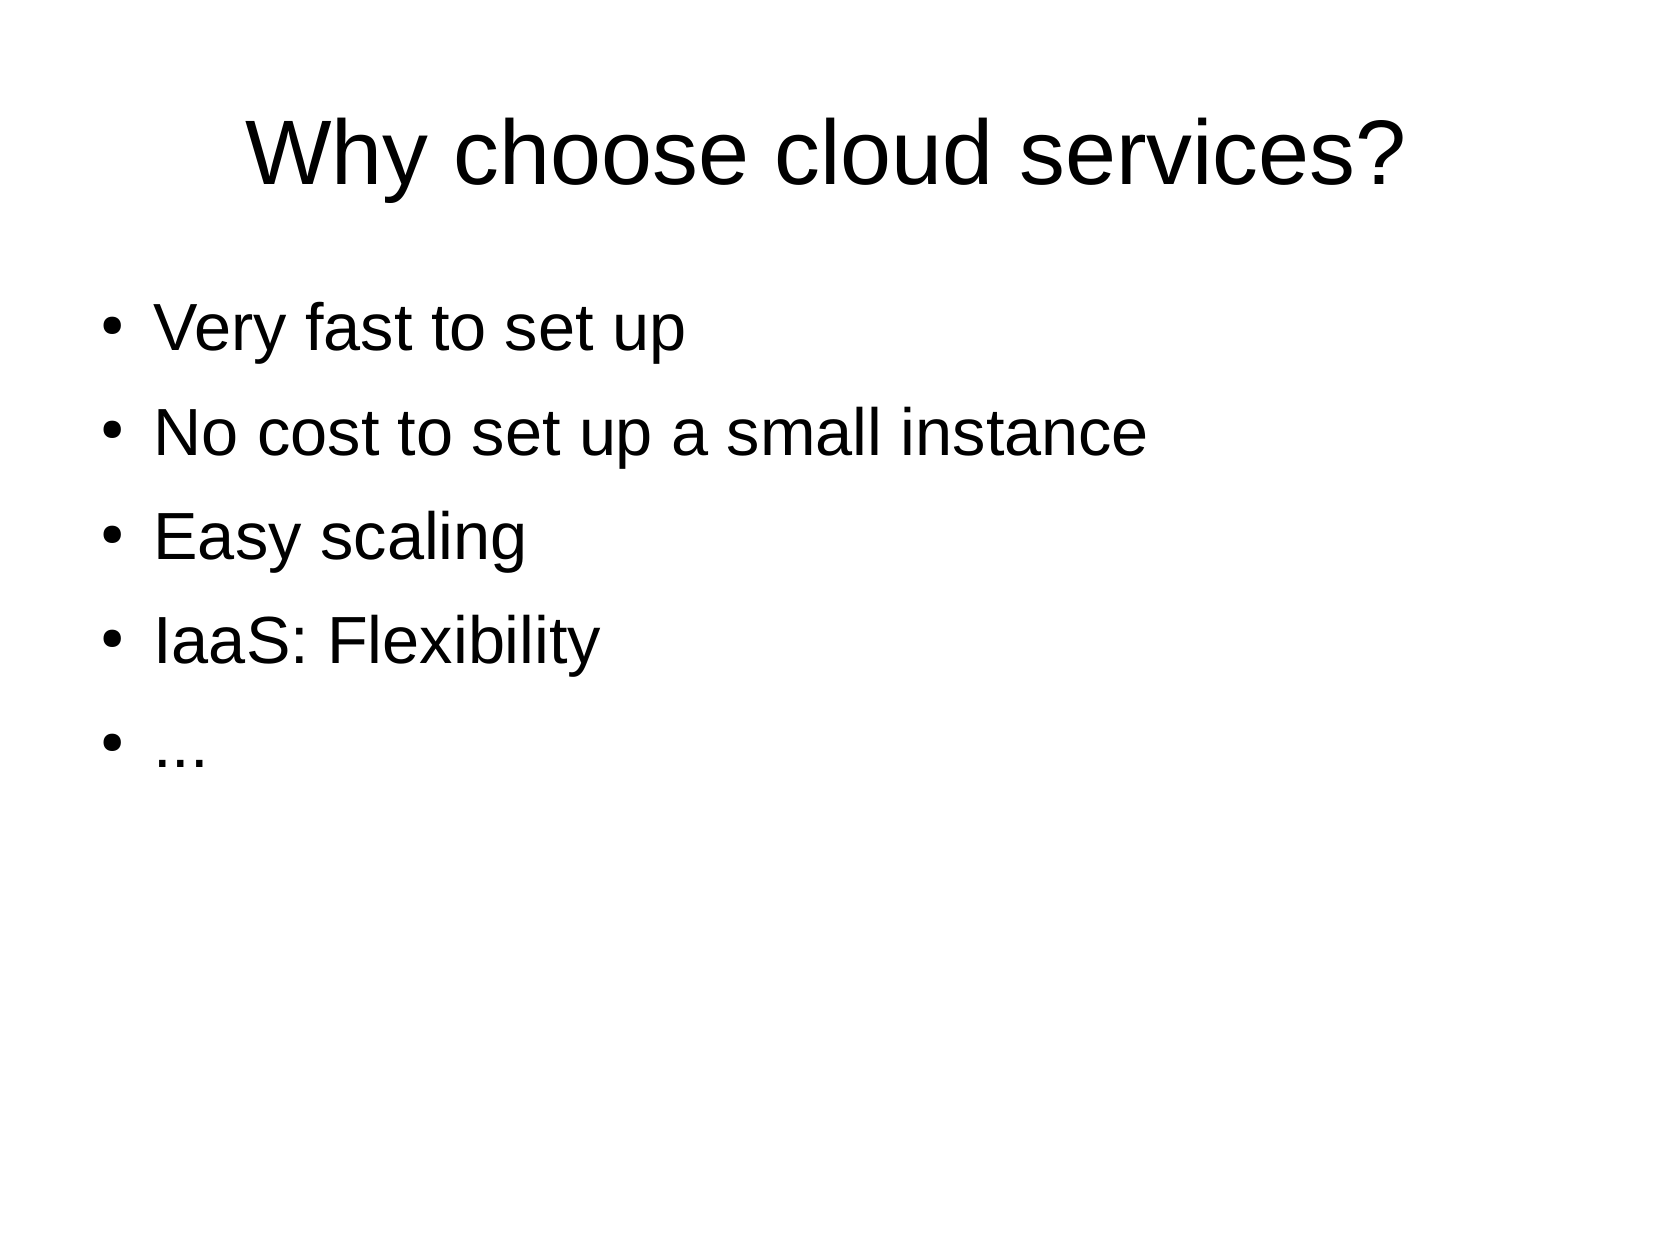

# Why choose cloud services?
Very fast to set up
No cost to set up a small instance
Easy scaling
IaaS: Flexibility
...